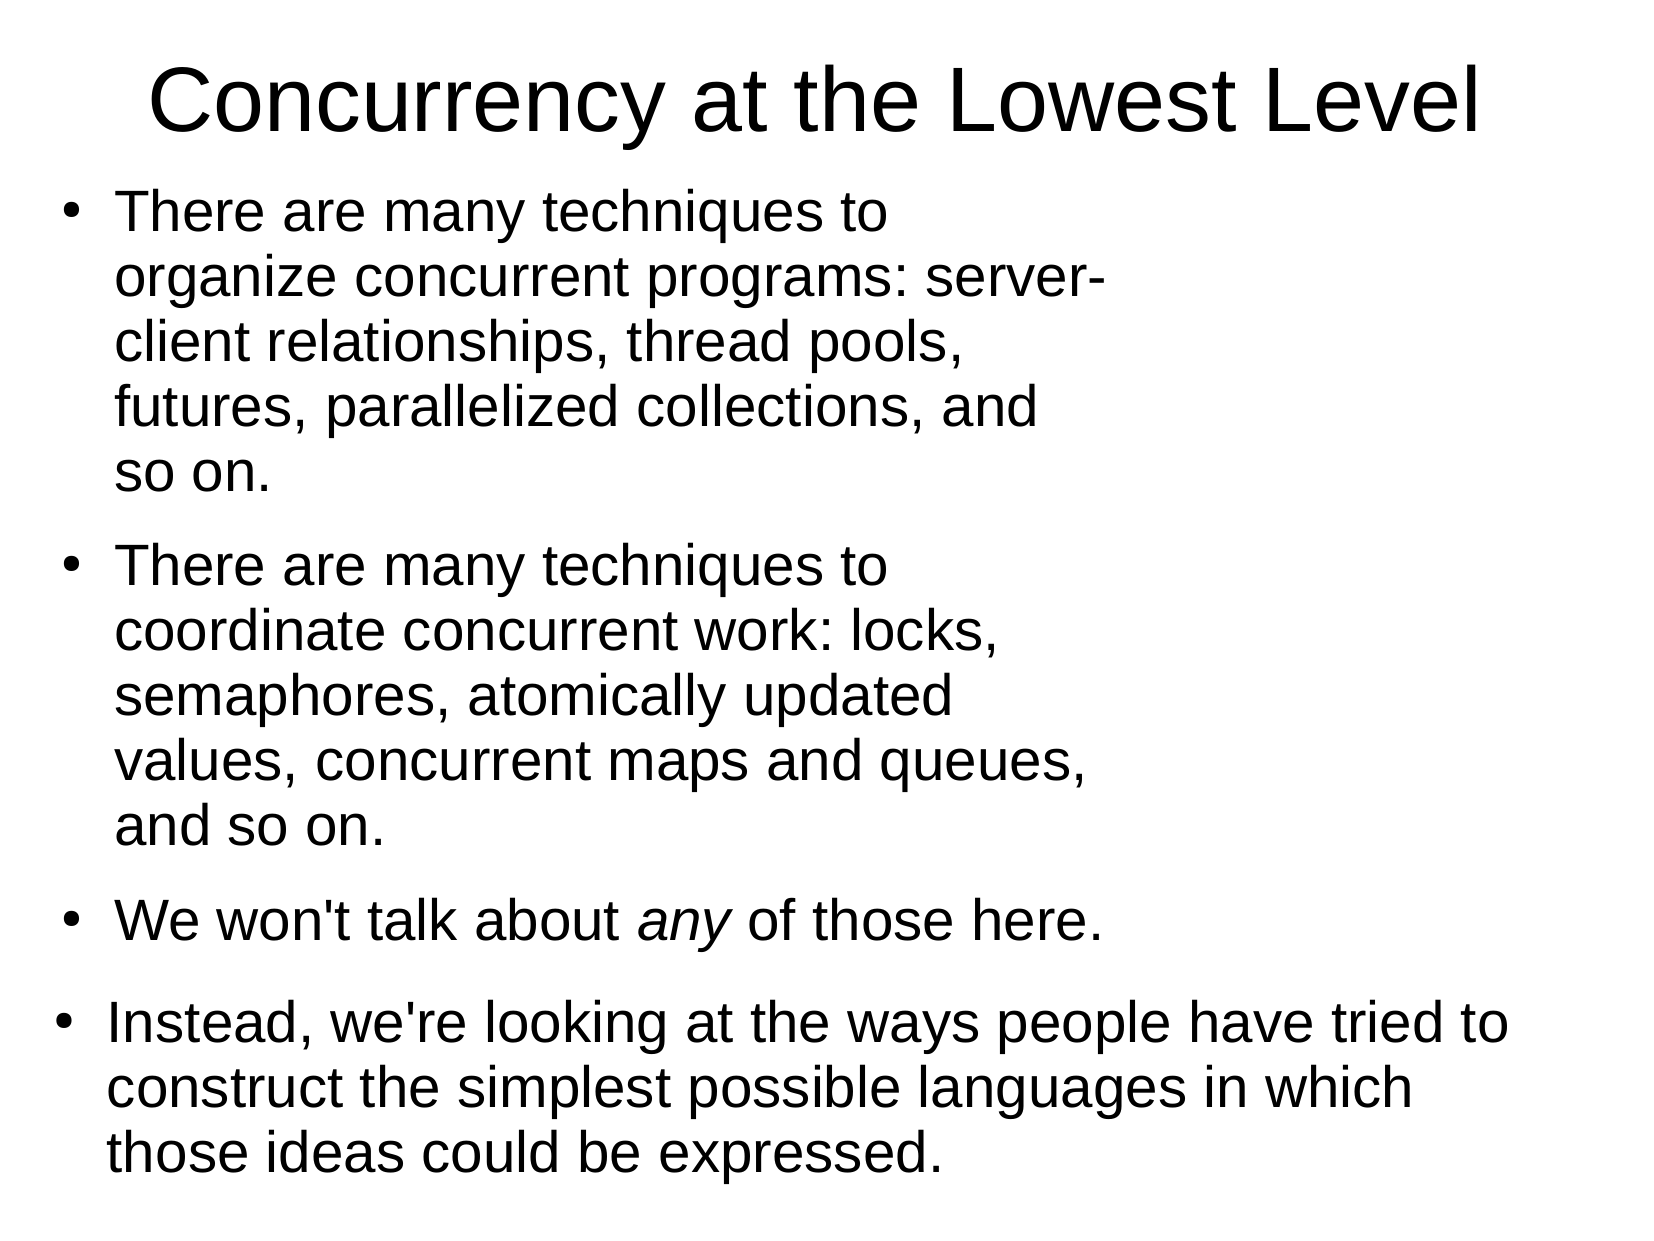

# Concurrency at the Lowest Level
There are many techniques to organize concurrent programs: server-client relationships, thread pools, futures, parallelized collections, and so on.
There are many techniques to coordinate concurrent work: locks, semaphores, atomically updated values, concurrent maps and queues, and so on.
We won't talk about any of those here.
Instead, we're looking at the ways people have tried to construct the simplest possible languages in which those ideas could be expressed.